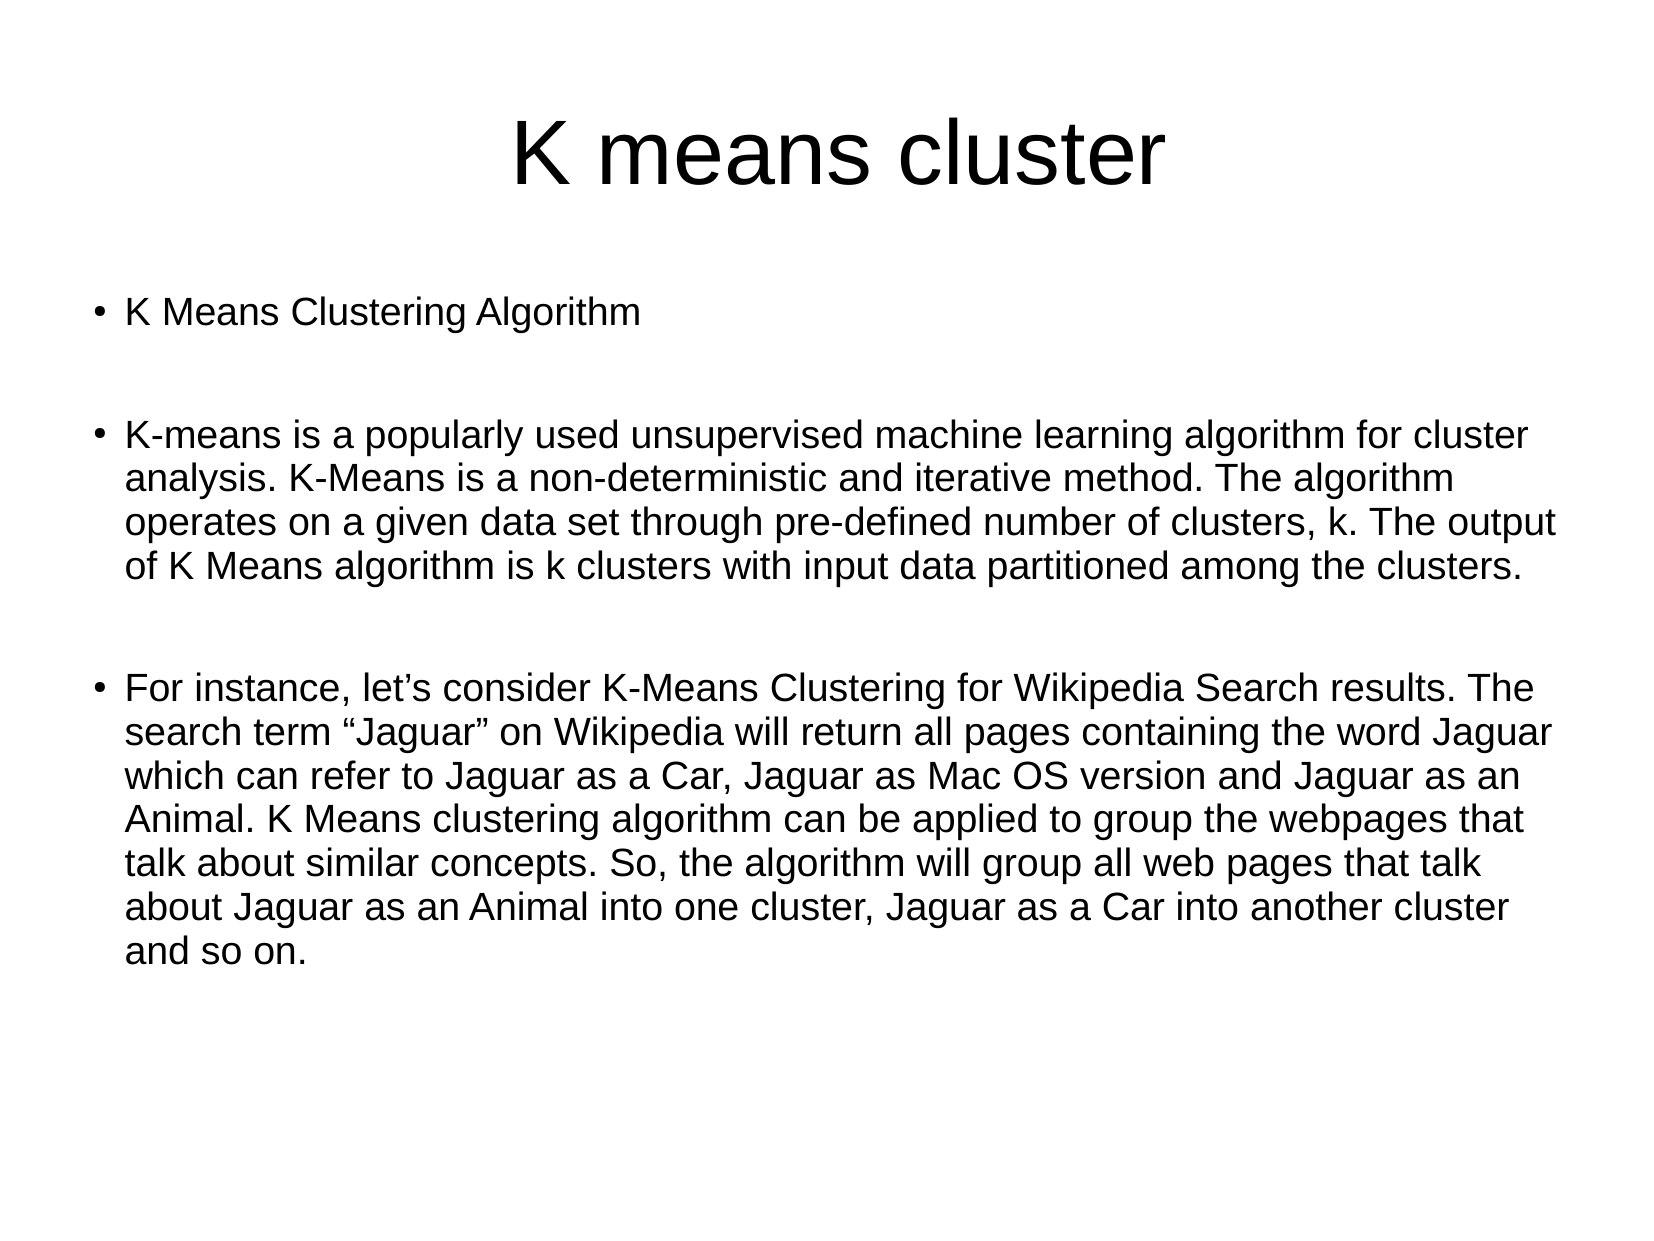

# K means cluster
K Means Clustering Algorithm
K-means is a popularly used unsupervised machine learning algorithm for cluster analysis. K-Means is a non-deterministic and iterative method. The algorithm operates on a given data set through pre-defined number of clusters, k. The output of K Means algorithm is k clusters with input data partitioned among the clusters.
For instance, let’s consider K-Means Clustering for Wikipedia Search results. The search term “Jaguar” on Wikipedia will return all pages containing the word Jaguar which can refer to Jaguar as a Car, Jaguar as Mac OS version and Jaguar as an Animal. K Means clustering algorithm can be applied to group the webpages that talk about similar concepts. So, the algorithm will group all web pages that talk about Jaguar as an Animal into one cluster, Jaguar as a Car into another cluster and so on.